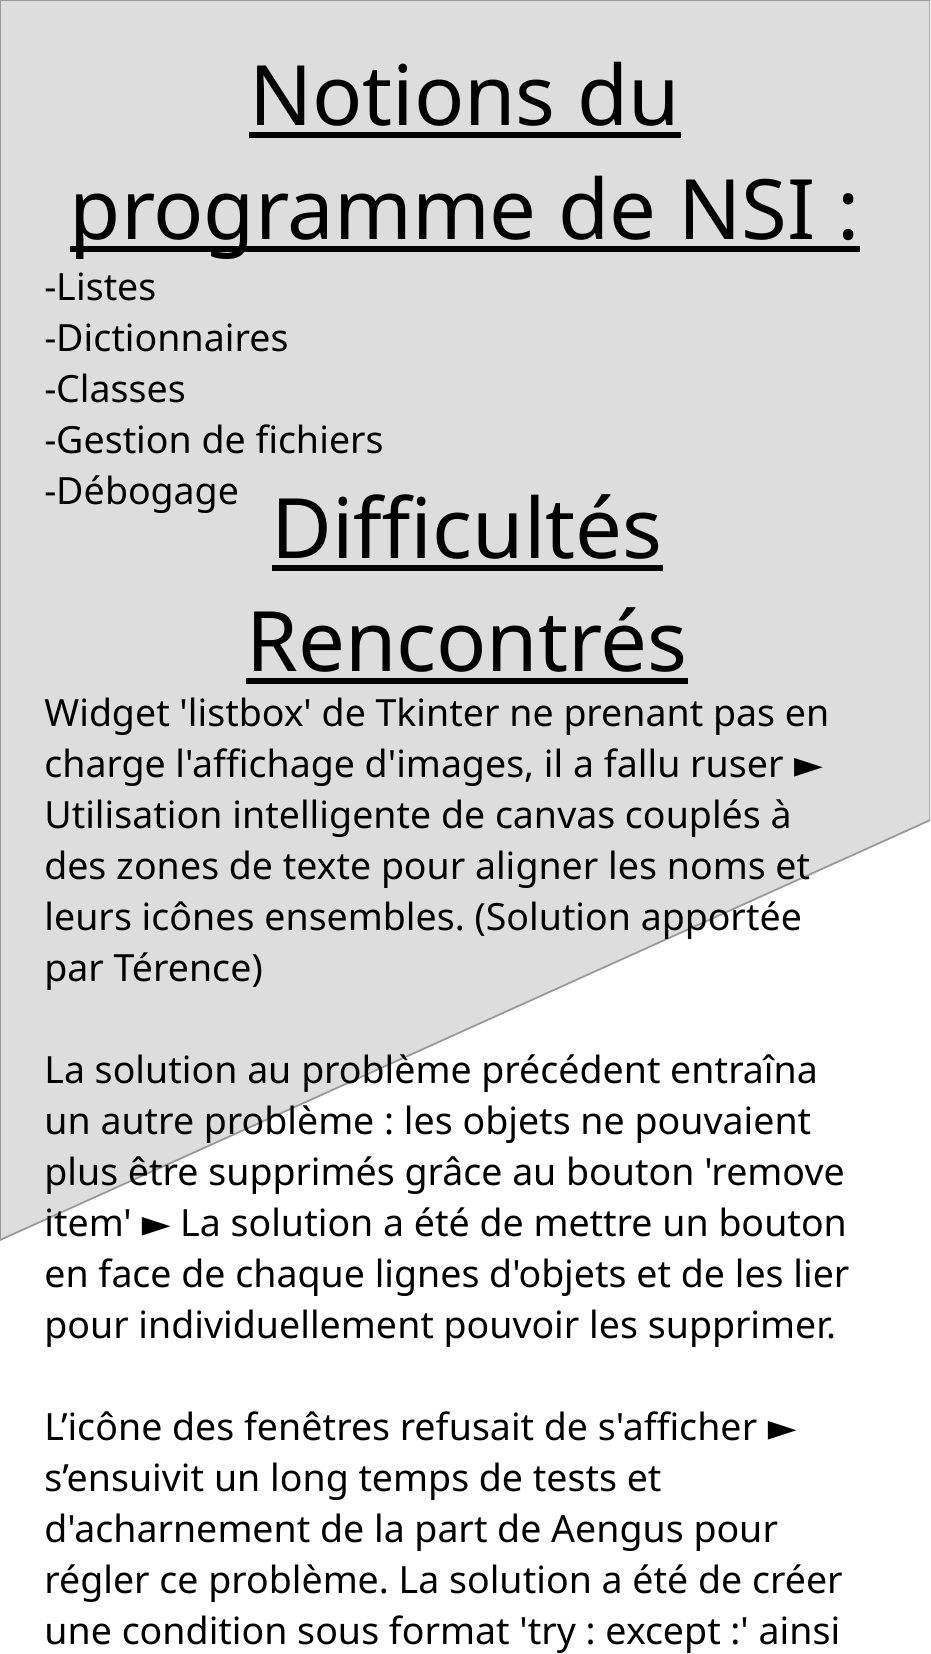

Notions du programme de NSI :
-Listes
-Dictionnaires
-Classes
-Gestion de fichiers
-Débogage
# Difficultés Rencontrés
Widget 'listbox' de Tkinter ne prenant pas en charge l'affichage d'images, il a fallu ruser ► Utilisation intelligente de canvas couplés à des zones de texte pour aligner les noms et leurs icônes ensembles. (Solution apportée par Térence)
La solution au problème précédent entraîna un autre problème : les objets ne pouvaient plus être supprimés grâce au bouton 'remove item' ► La solution a été de mettre un bouton en face de chaque lignes d'objets et de les lier pour individuellement pouvoir les supprimer.
L’icône des fenêtres refusait de s'afficher ► s’ensuivit un long temps de tests et d'acharnement de la part de Aengus pour régler ce problème. La solution a été de créer une condition sous format 'try : except :' ainsi que la création d'un exécutable/installateur permettant le bon affichage de l'image ayant un emplacement dédiée sur l'ordinateur.